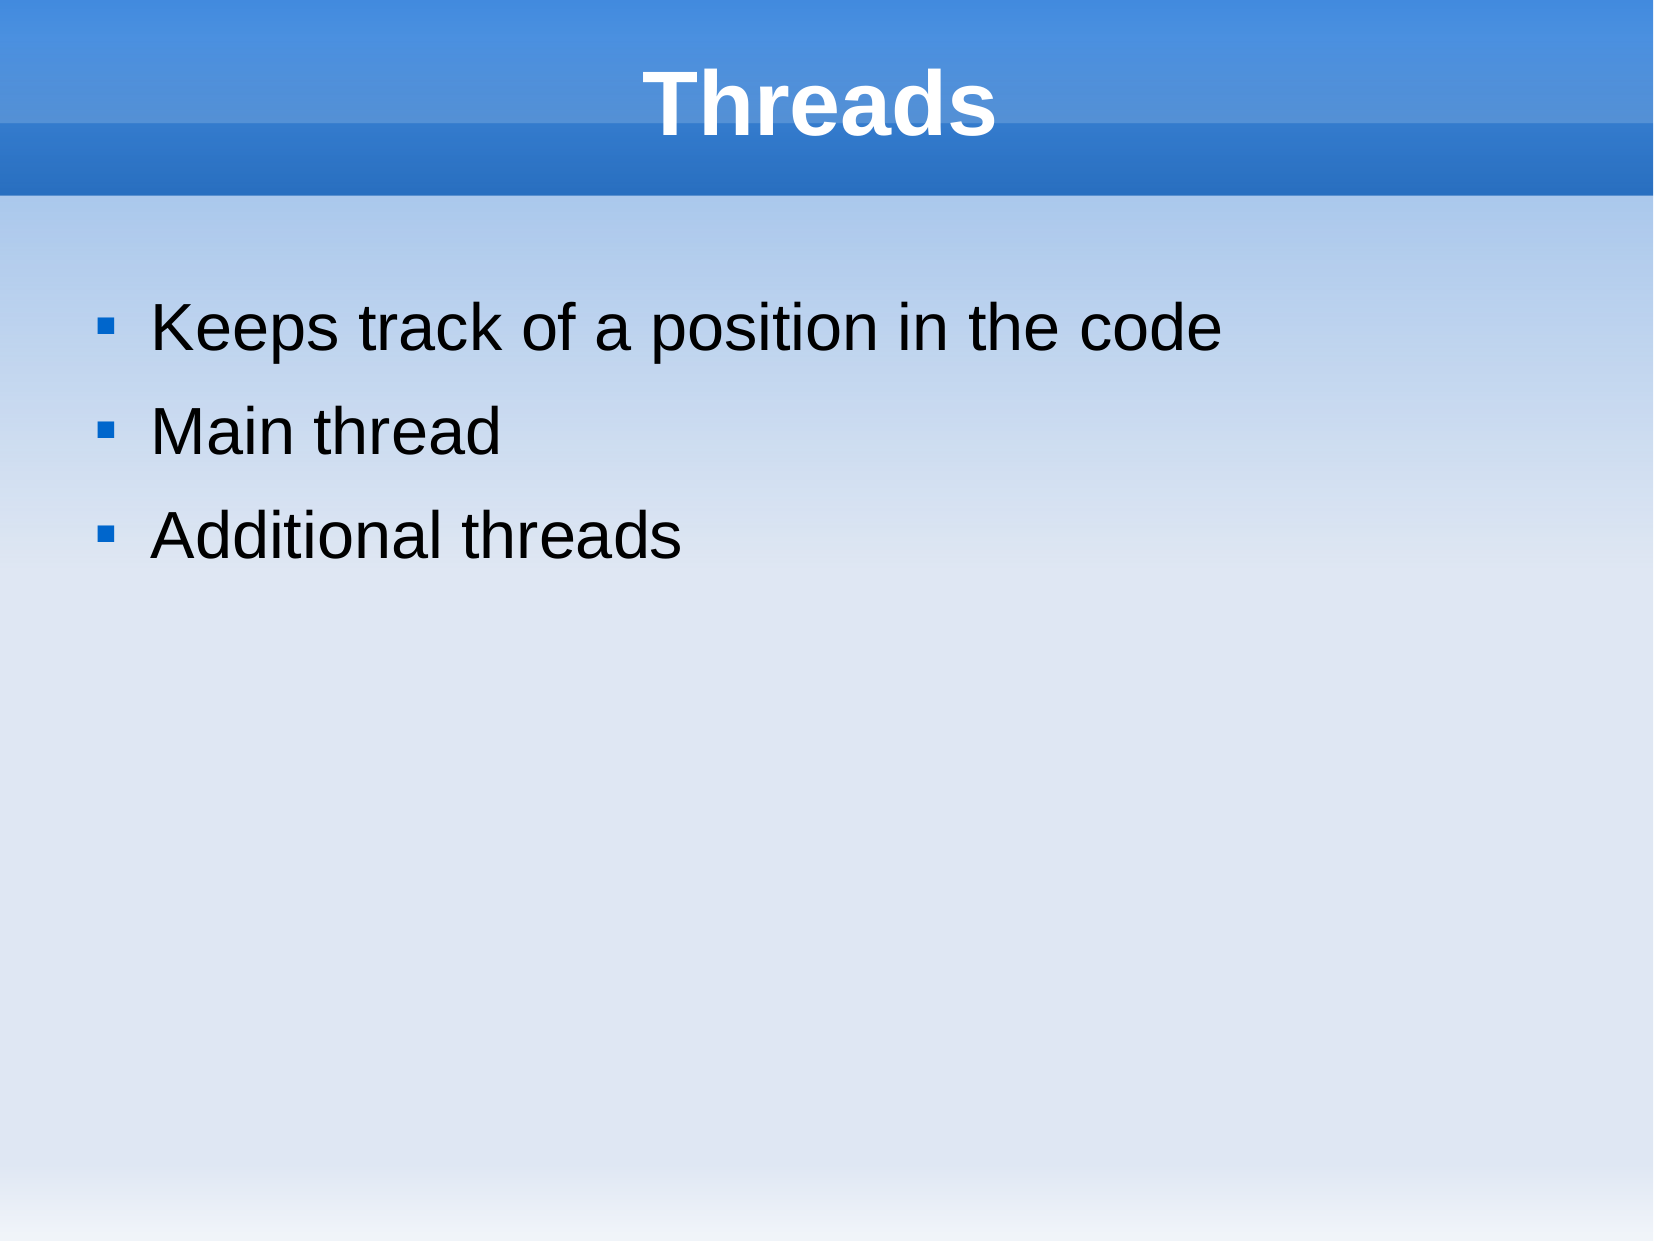

# Threads
Keeps track of a position in the code
Main thread
Additional threads